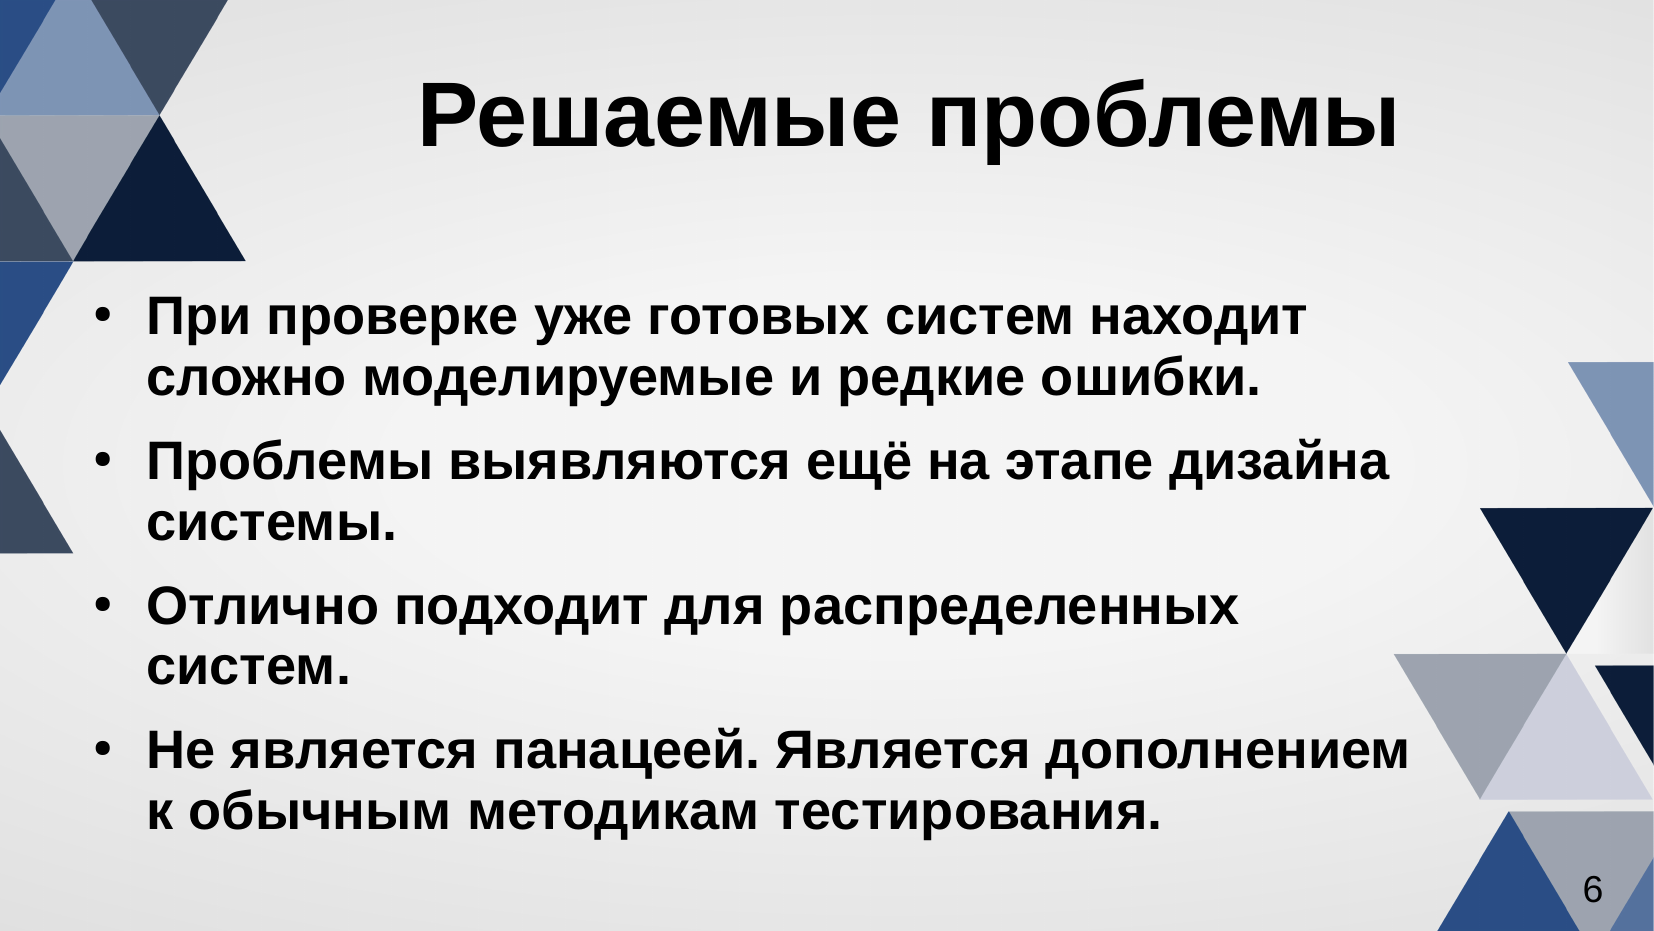

# Решаемые проблемы
При проверке уже готовых систем находит сложно моделируемые и редкие ошибки.
Проблемы выявляются ещё на этапе дизайна системы.
Отлично подходит для распределенных систем.
Не является панацеей. Является дополнением к обычным методикам тестирования.